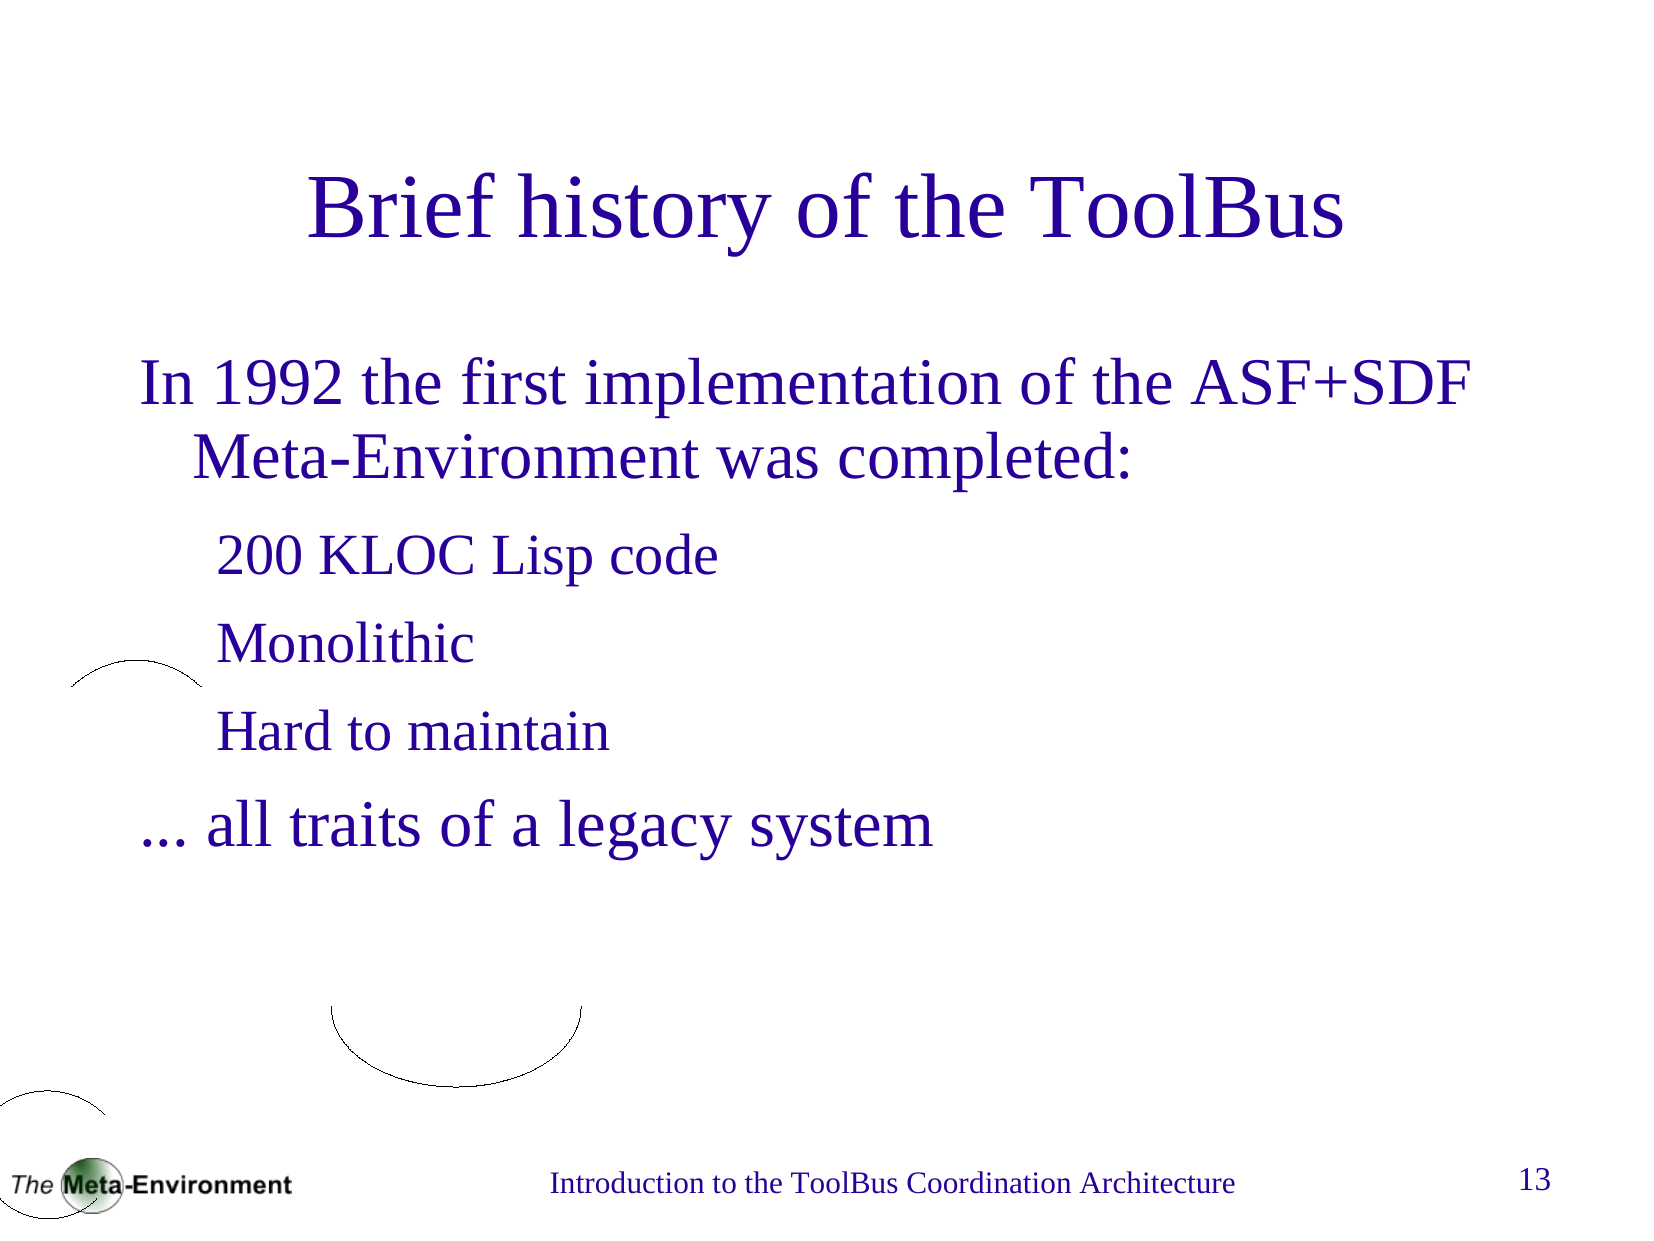

# Brief history of the ToolBus
In 1992 the first implementation of the ASF+SDF Meta-Environment was completed:
200 KLOC Lisp code
Monolithic
Hard to maintain
... all traits of a legacy system